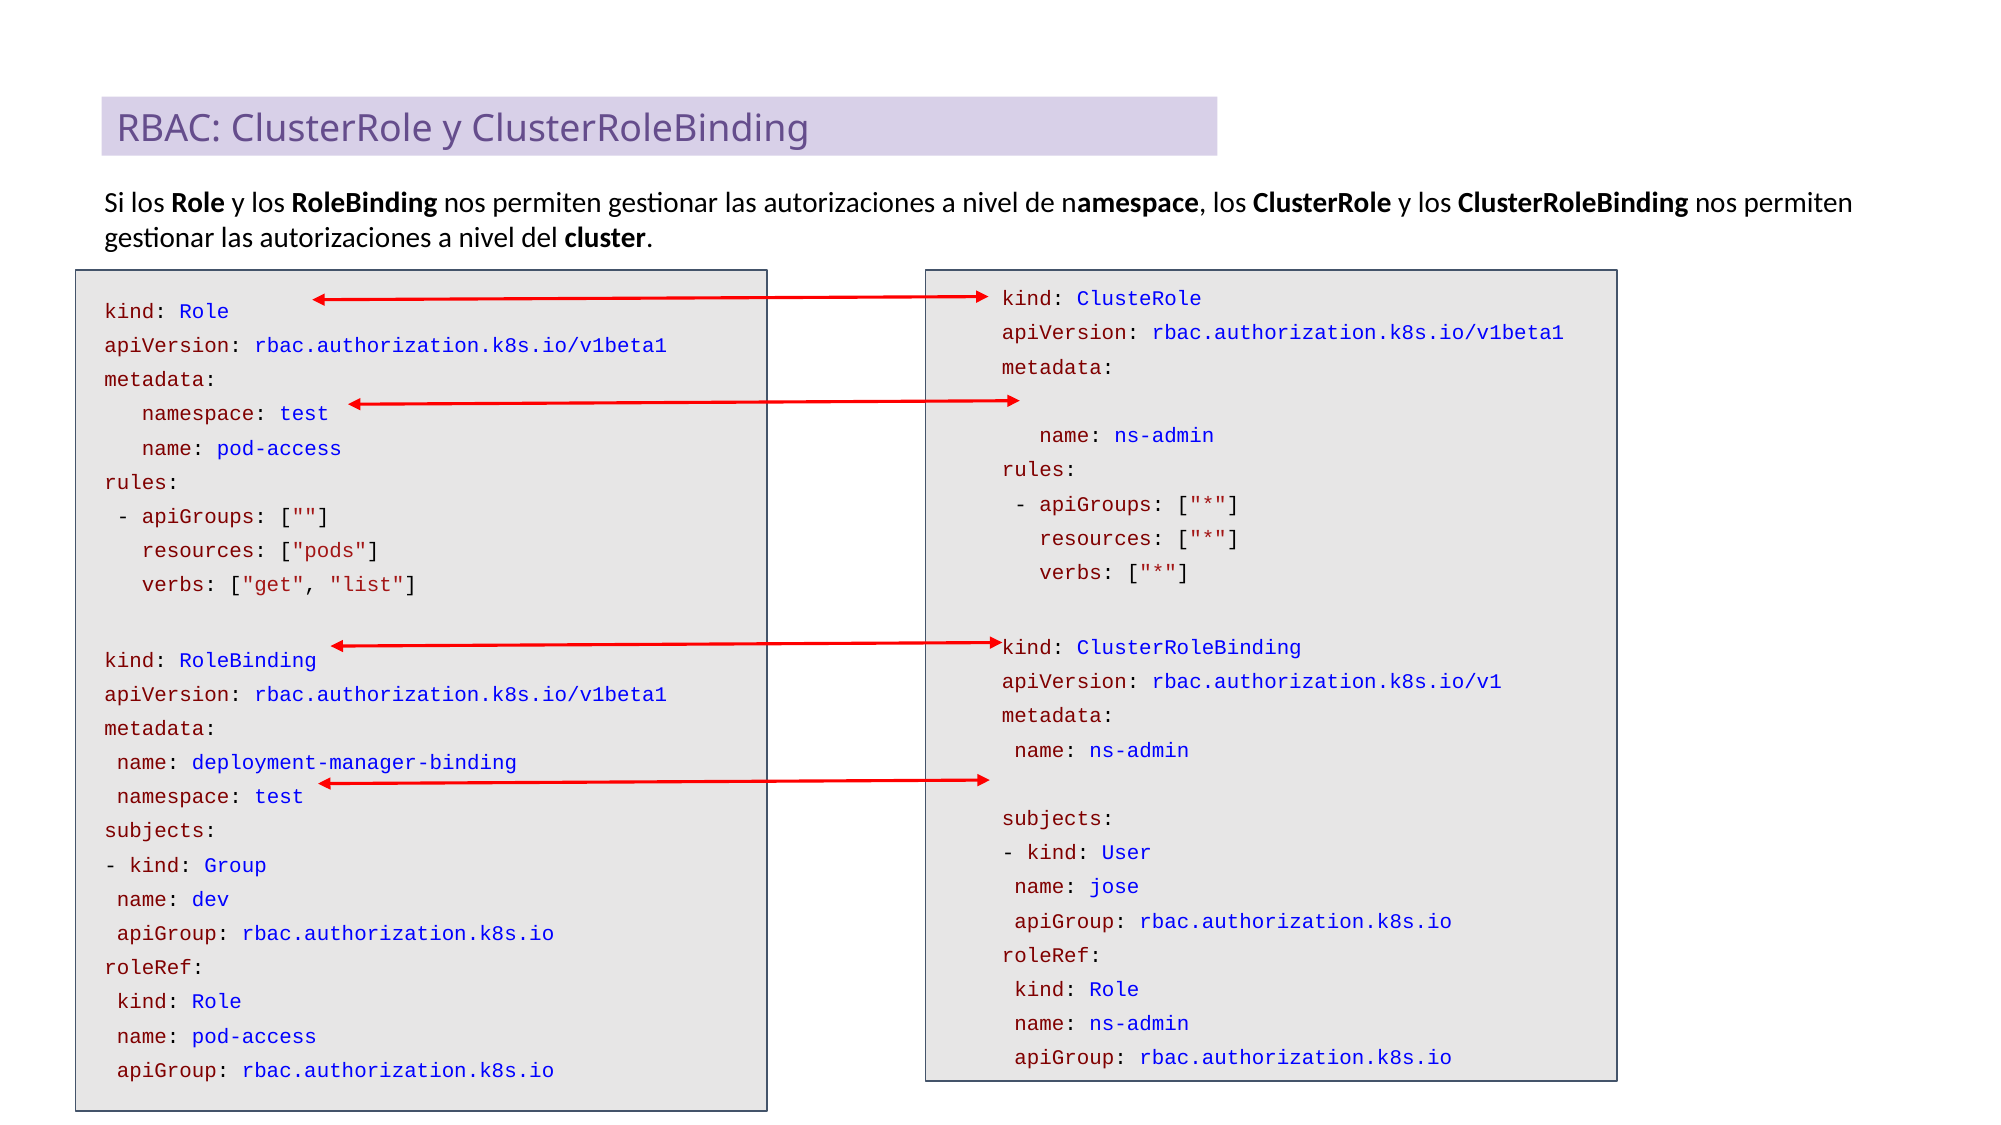

RBAC: ClusterRole y ClusterRoleBinding
Si los Role y los RoleBinding nos permiten gestionar las autorizaciones a nivel de namespace, los ClusterRole y los ClusterRoleBinding nos permiten gestionar las autorizaciones a nivel del cluster.
kind: Role
apiVersion: rbac.authorization.k8s.io/v1beta1
metadata:
 namespace: test
 name: pod-access
rules:
 - apiGroups: [""]
 resources: ["pods"]
 verbs: ["get", "list"]
kind: RoleBinding
apiVersion: rbac.authorization.k8s.io/v1beta1
metadata:
 name: deployment-manager-binding
 namespace: test
subjects:
- kind: Group
 name: dev
 apiGroup: rbac.authorization.k8s.io
roleRef:
 kind: Role
 name: pod-access
 apiGroup: rbac.authorization.k8s.io
kind: ClusteRole
apiVersion: rbac.authorization.k8s.io/v1beta1
metadata:
 name: ns-admin
rules:
 - apiGroups: ["*"]
 resources: ["*"]
 verbs: ["*"]
kind: ClusterRoleBinding
apiVersion: rbac.authorization.k8s.io/v1
metadata:
 name: ns-admin
subjects:
- kind: User
 name: jose
 apiGroup: rbac.authorization.k8s.io
roleRef:
 kind: Role
 name: ns-admin
 apiGroup: rbac.authorization.k8s.io